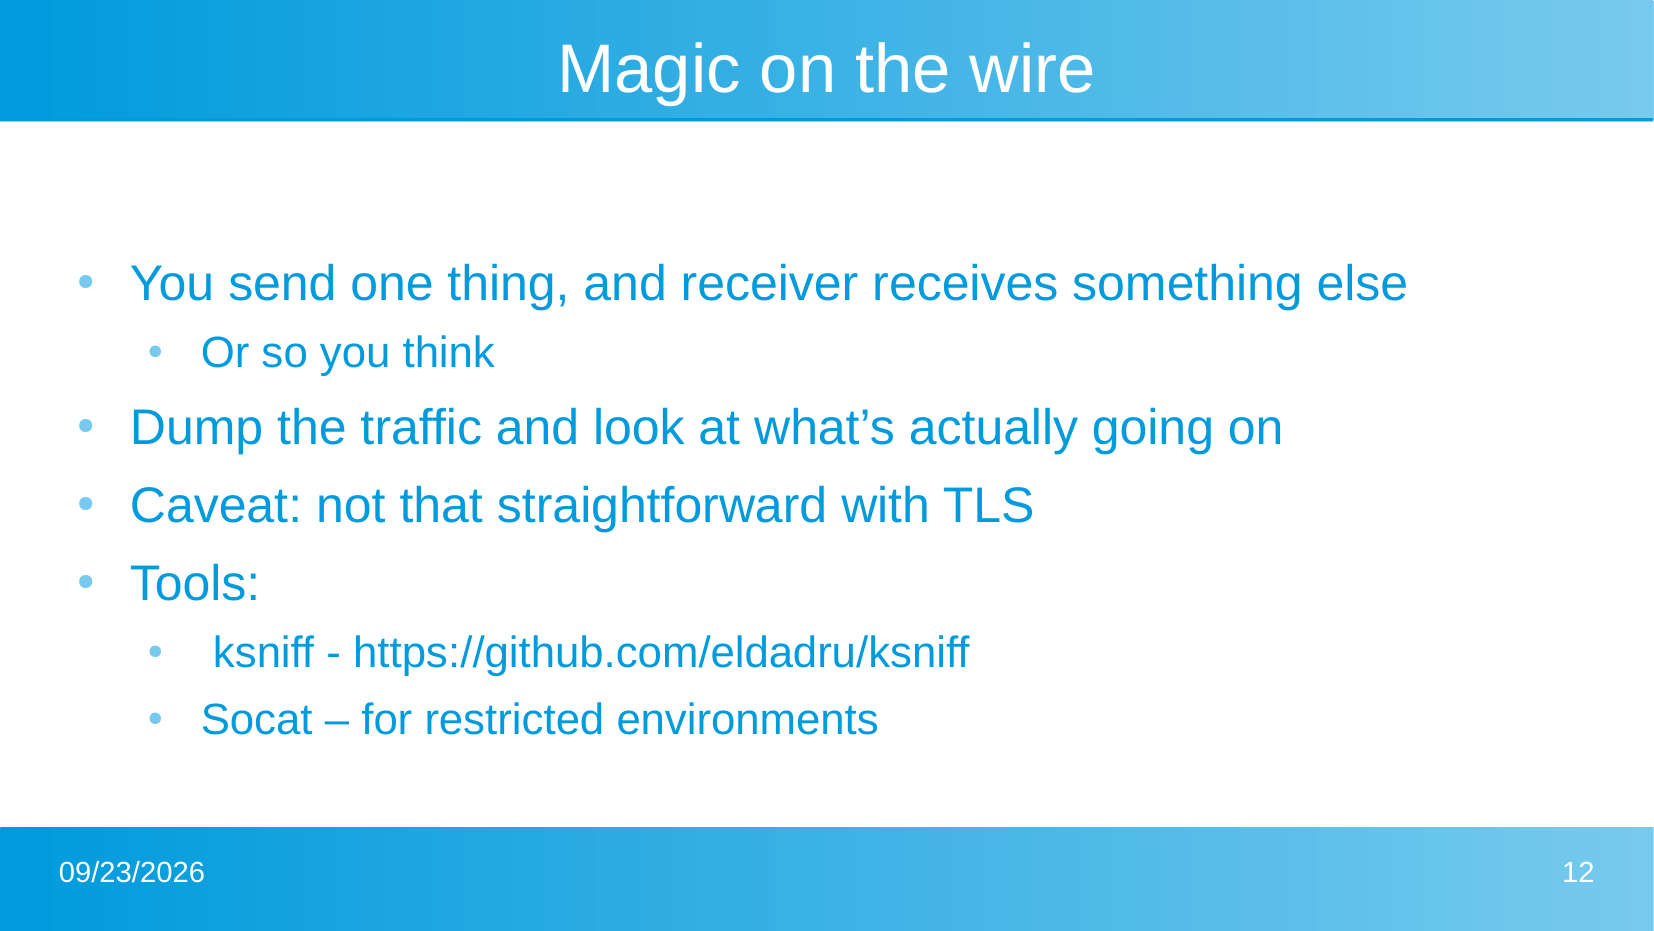

# Magic on the wire
You send one thing, and receiver receives something else
Or so you think
Dump the traffic and look at what’s actually going on
Caveat: not that straightforward with TLS
Tools:
 ksniff - https://github.com/eldadru/ksniff
Socat – for restricted environments
12